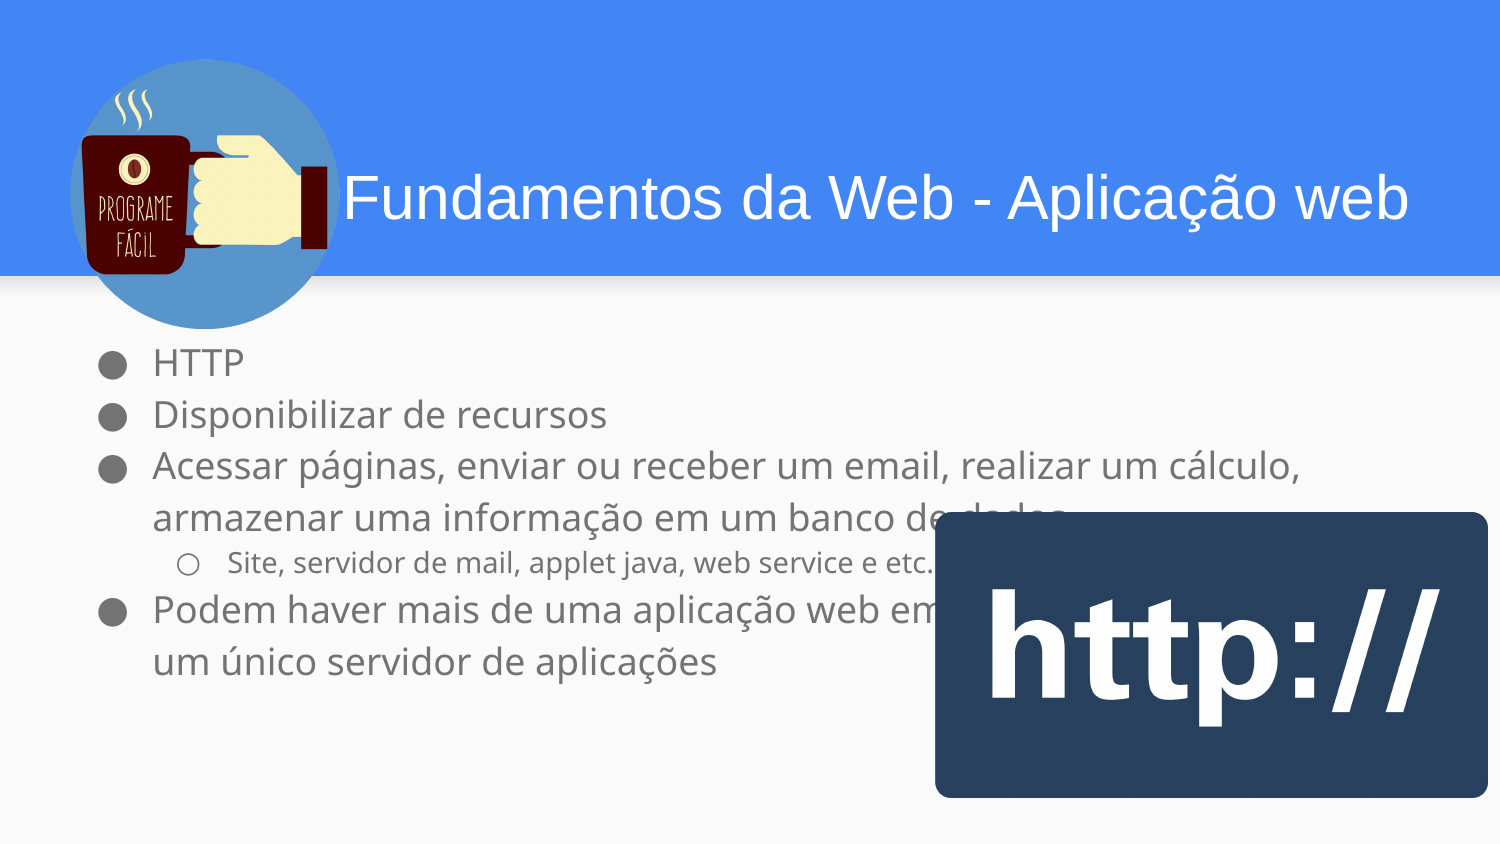

# Fundamentos da Web - Aplicação web
HTTP
Disponibilizar de recursos
Acessar páginas, enviar ou receber um email, realizar um cálculo, armazenar uma informação em um banco de dados
Site, servidor de mail, applet java, web service e etc...
Podem haver mais de uma aplicação web em
um único servidor de aplicações